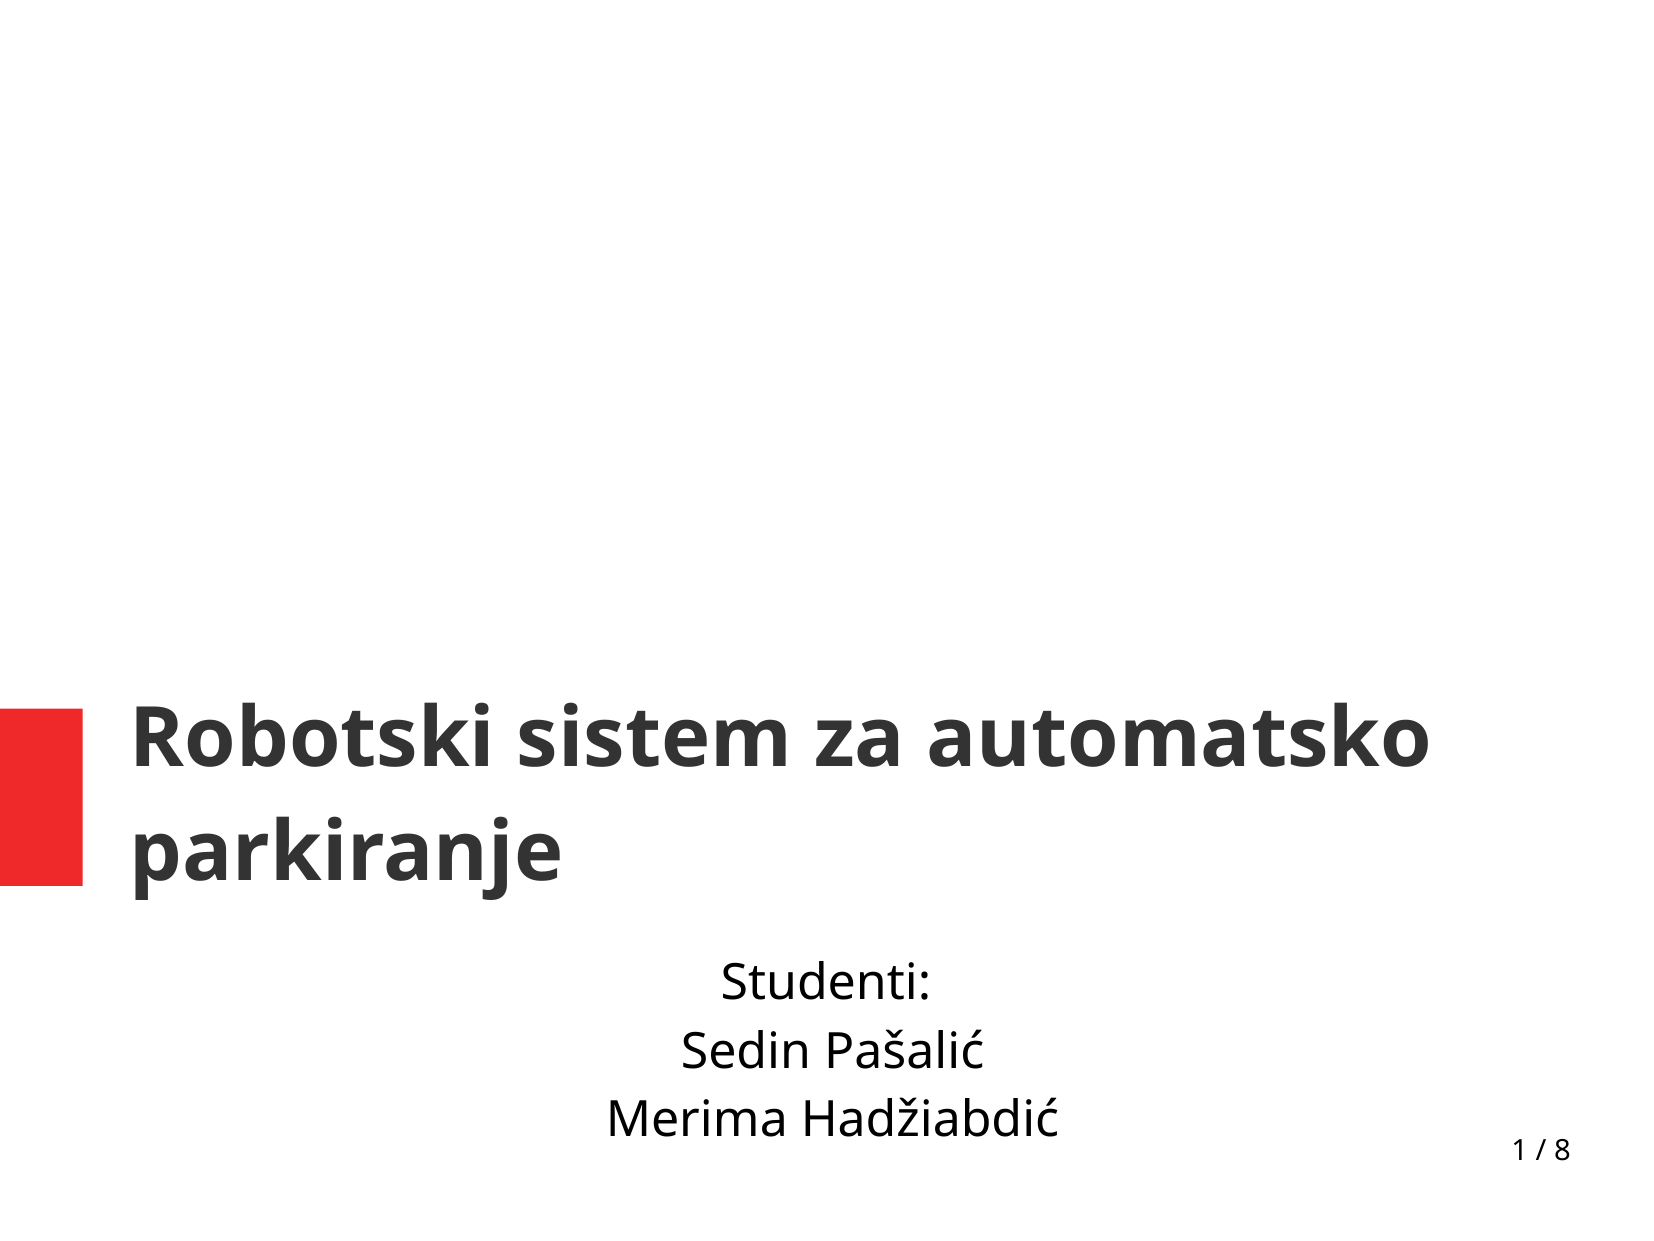

# Robotski sistem za automatsko parkiranje
Studenti:
Sedin Pašalić
Merima Hadžiabdić
1